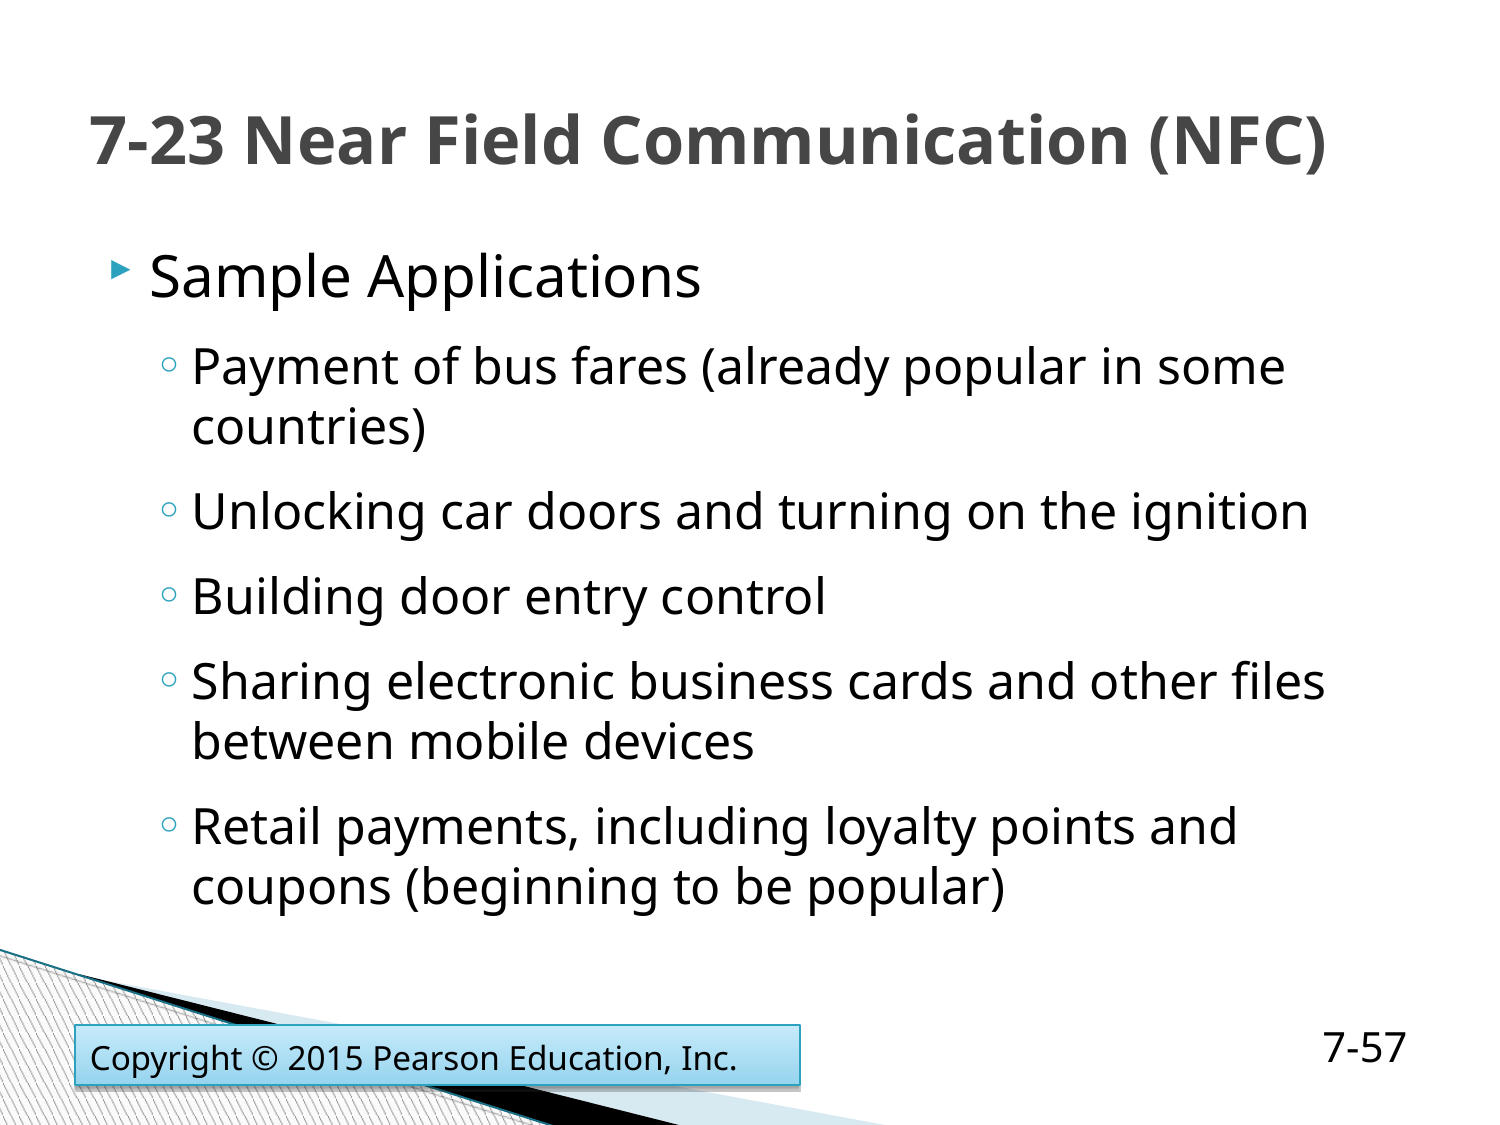

7-23 Near Field Communication (NFC)
# Sample Applications
Payment of bus fares (already popular in some countries)
Unlocking car doors and turning on the ignition
Building door entry control
Sharing electronic business cards and other files between mobile devices
Retail payments, including loyalty points and coupons (beginning to be popular)
Copyright © 2015 Pearson Education, Inc.